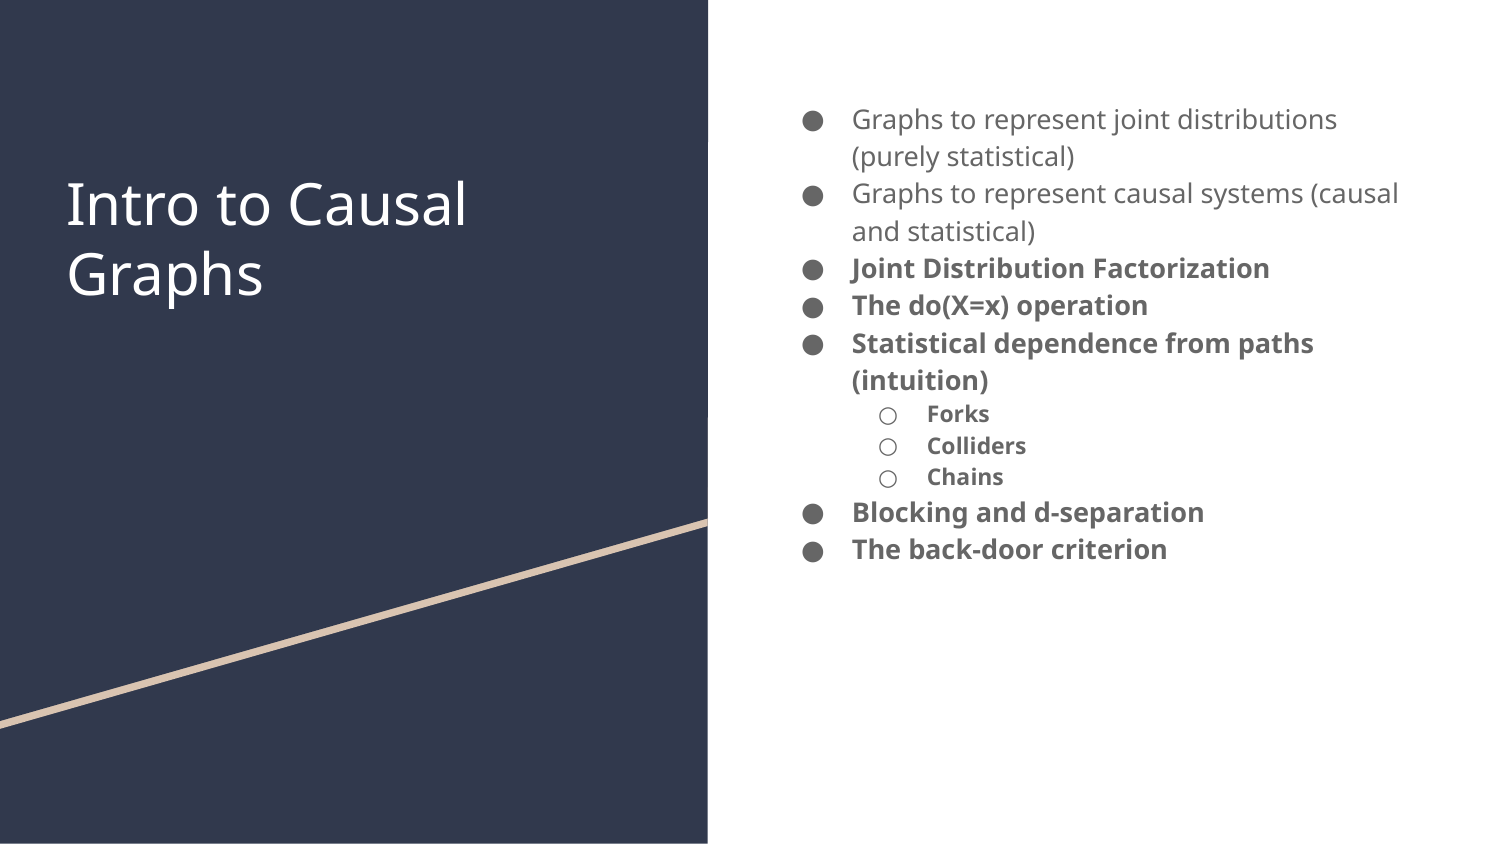

# Intro to Causal Graphs
Graphs to represent joint distributions (purely statistical)
Graphs to represent causal systems (causal and statistical)
Joint Distribution Factorization
The do(X=x) operation
Statistical dependence from paths (intuition)
Forks
Colliders
Chains
Blocking and d-separation
The back-door criterion